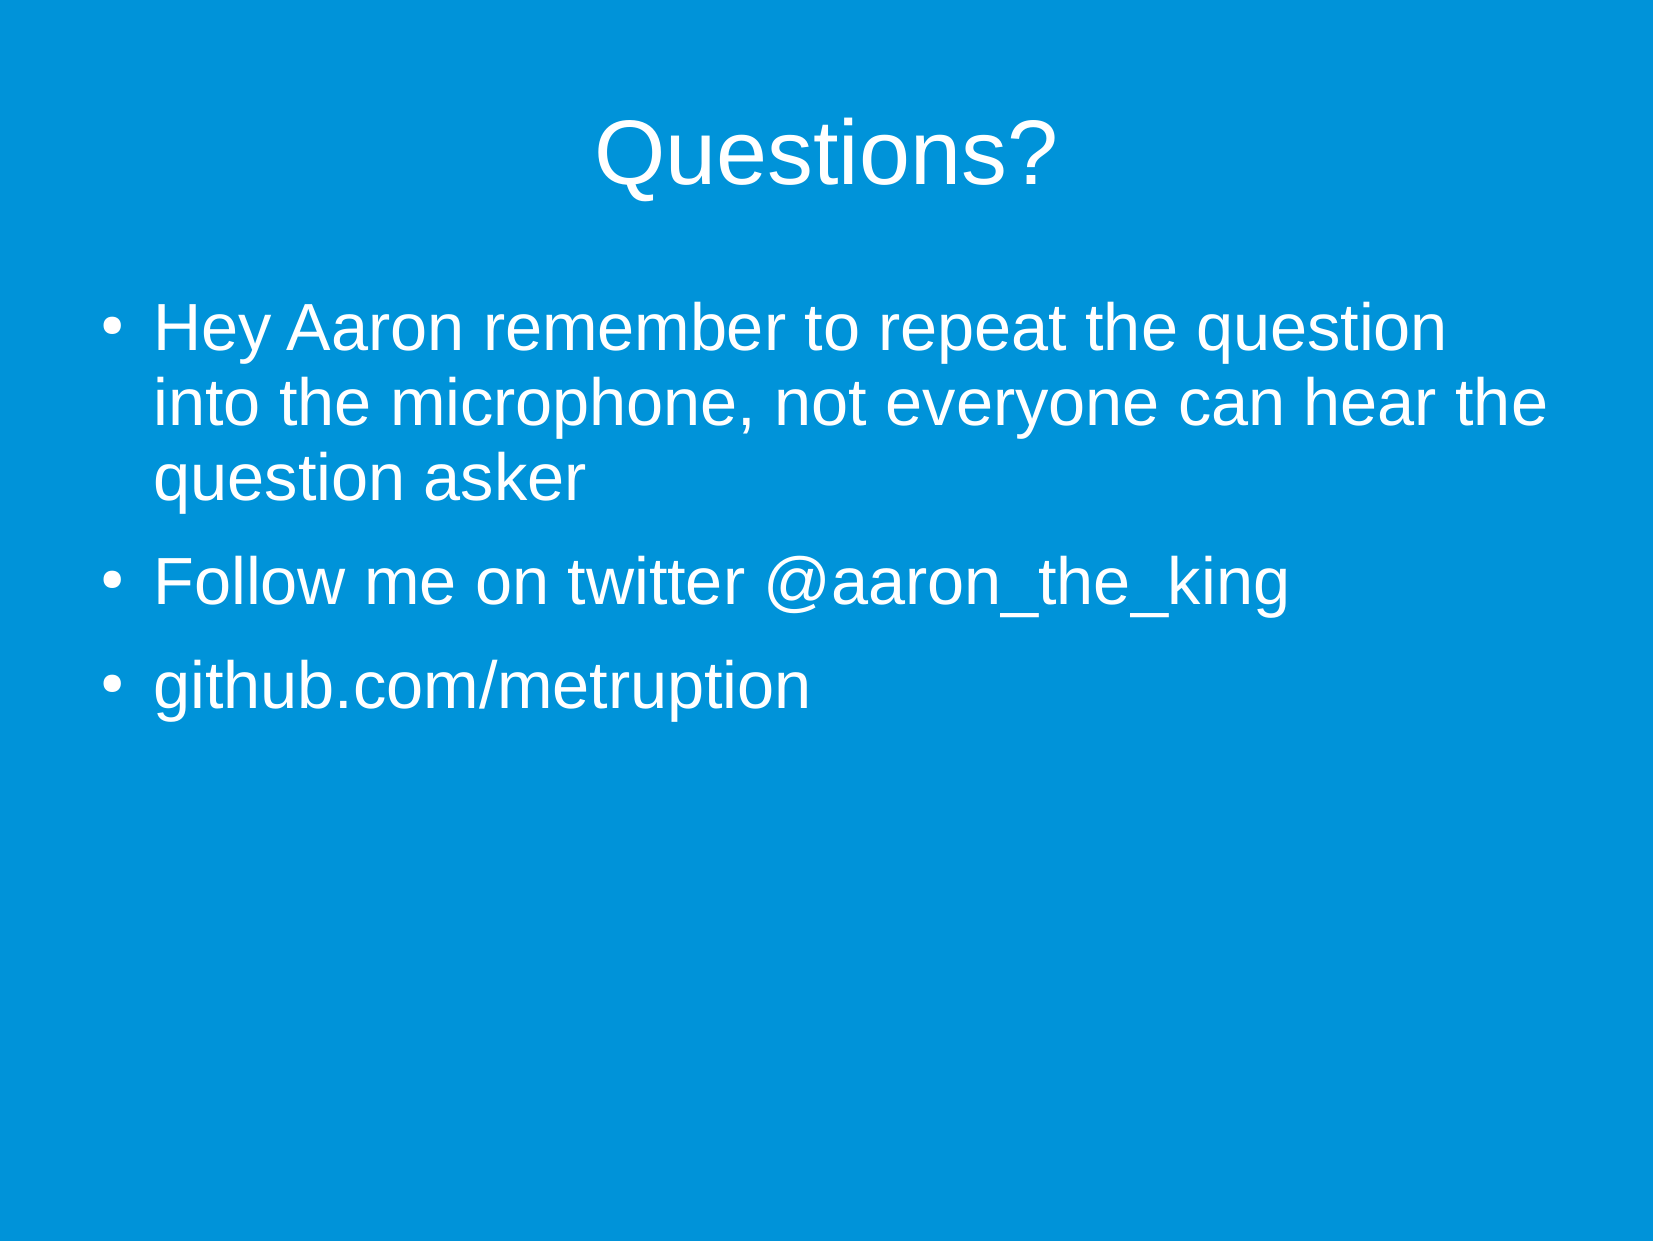

# Questions?
Hey Aaron remember to repeat the question into the microphone, not everyone can hear the question asker
Follow me on twitter @aaron_the_king
github.com/metruption